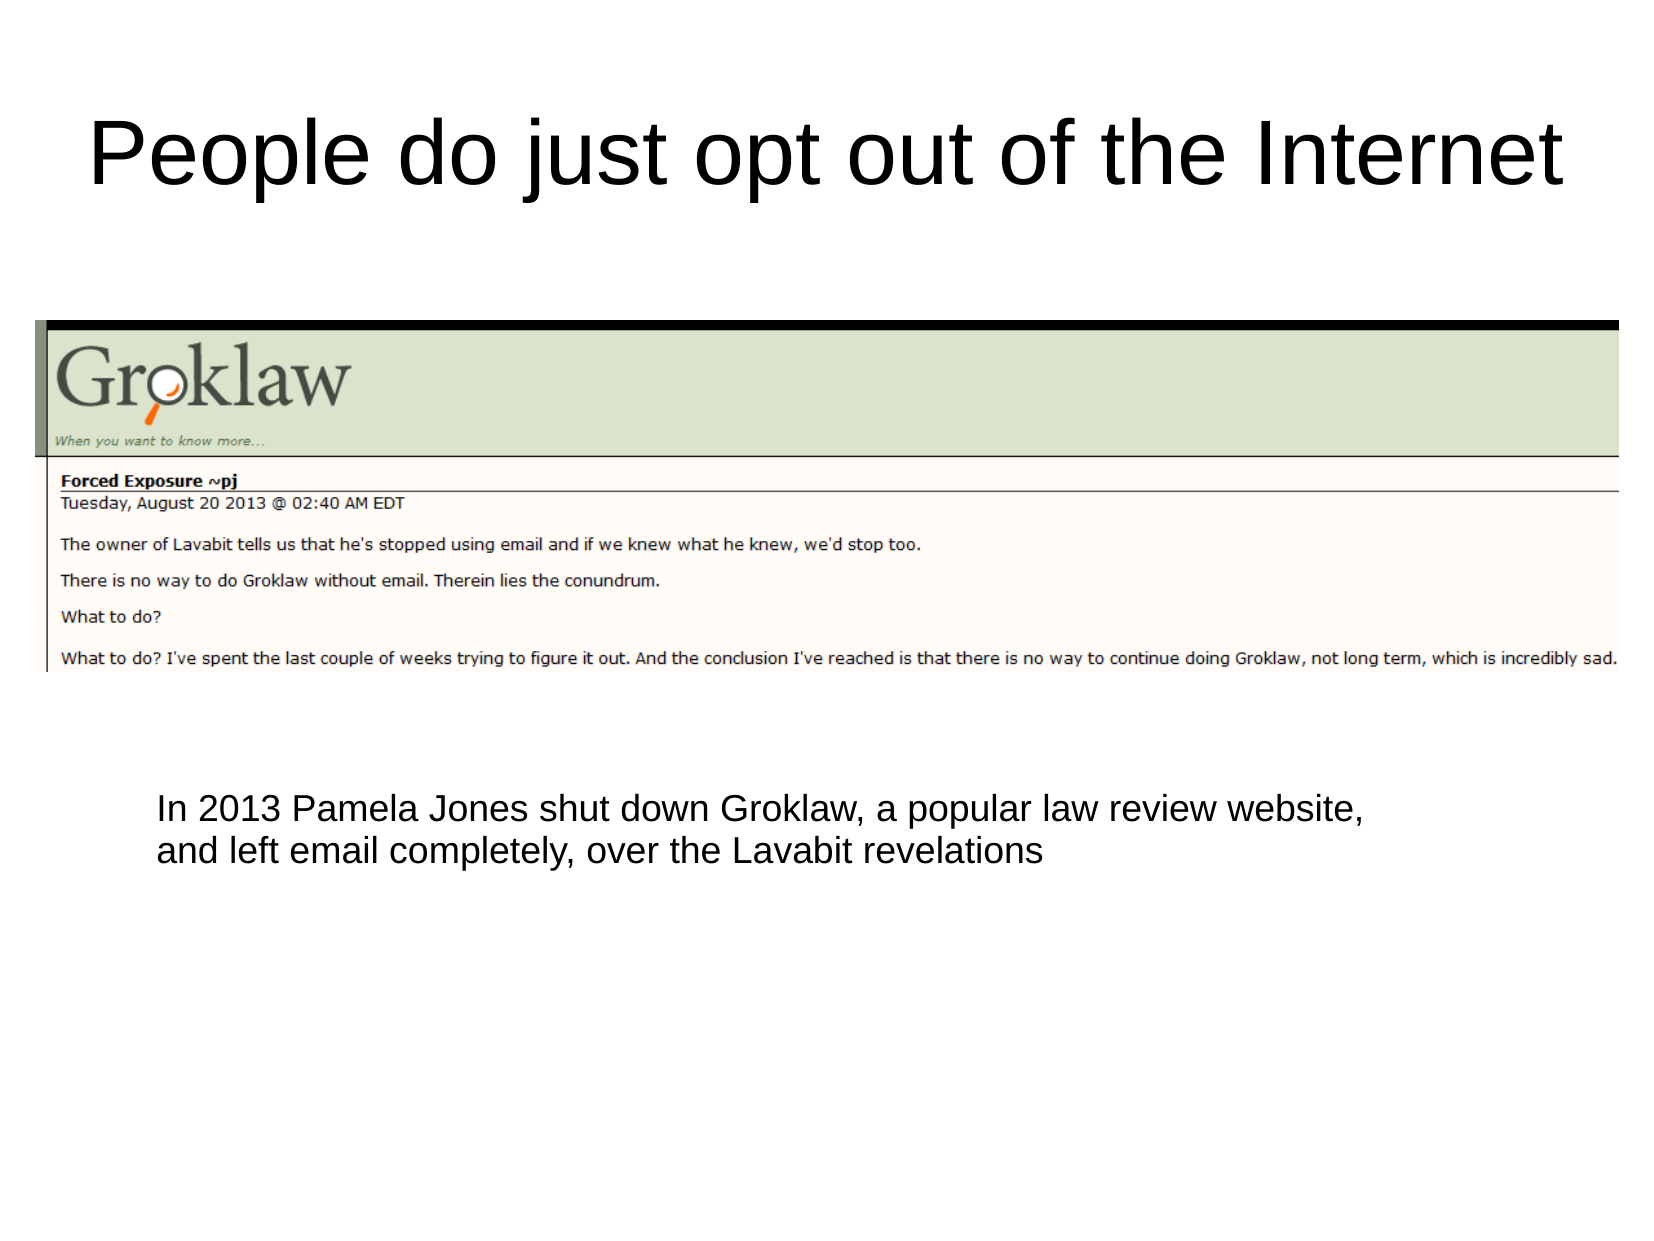

# People do just opt out of the Internet
In 2013 Pamela Jones shut down Groklaw, a popular law review website, and left email completely, over the Lavabit revelations